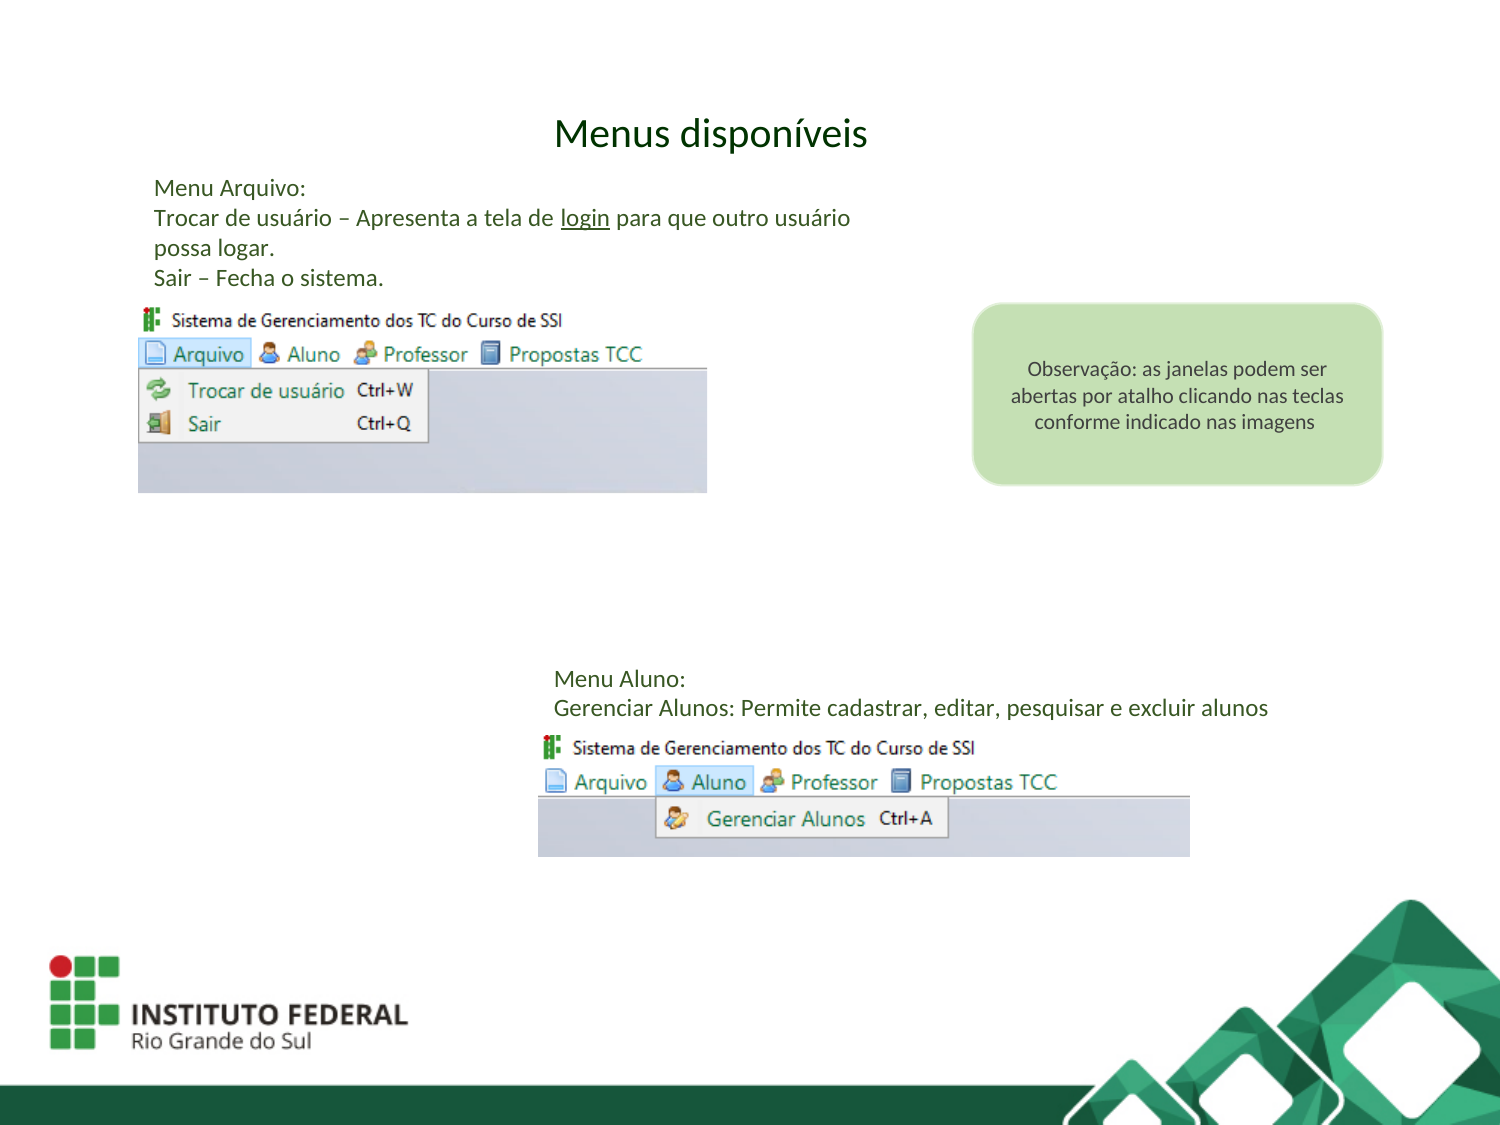

Menus disponíveis
Menu Arquivo:
Trocar de usuário – Apresenta a tela de login para que outro usuário possa logar.
Sair – Fecha o sistema.
Observação: as janelas podem ser abertas por atalho clicando nas teclas conforme indicado nas imagens
Menu Aluno:
Gerenciar Alunos: Permite cadastrar, editar, pesquisar e excluir alunos